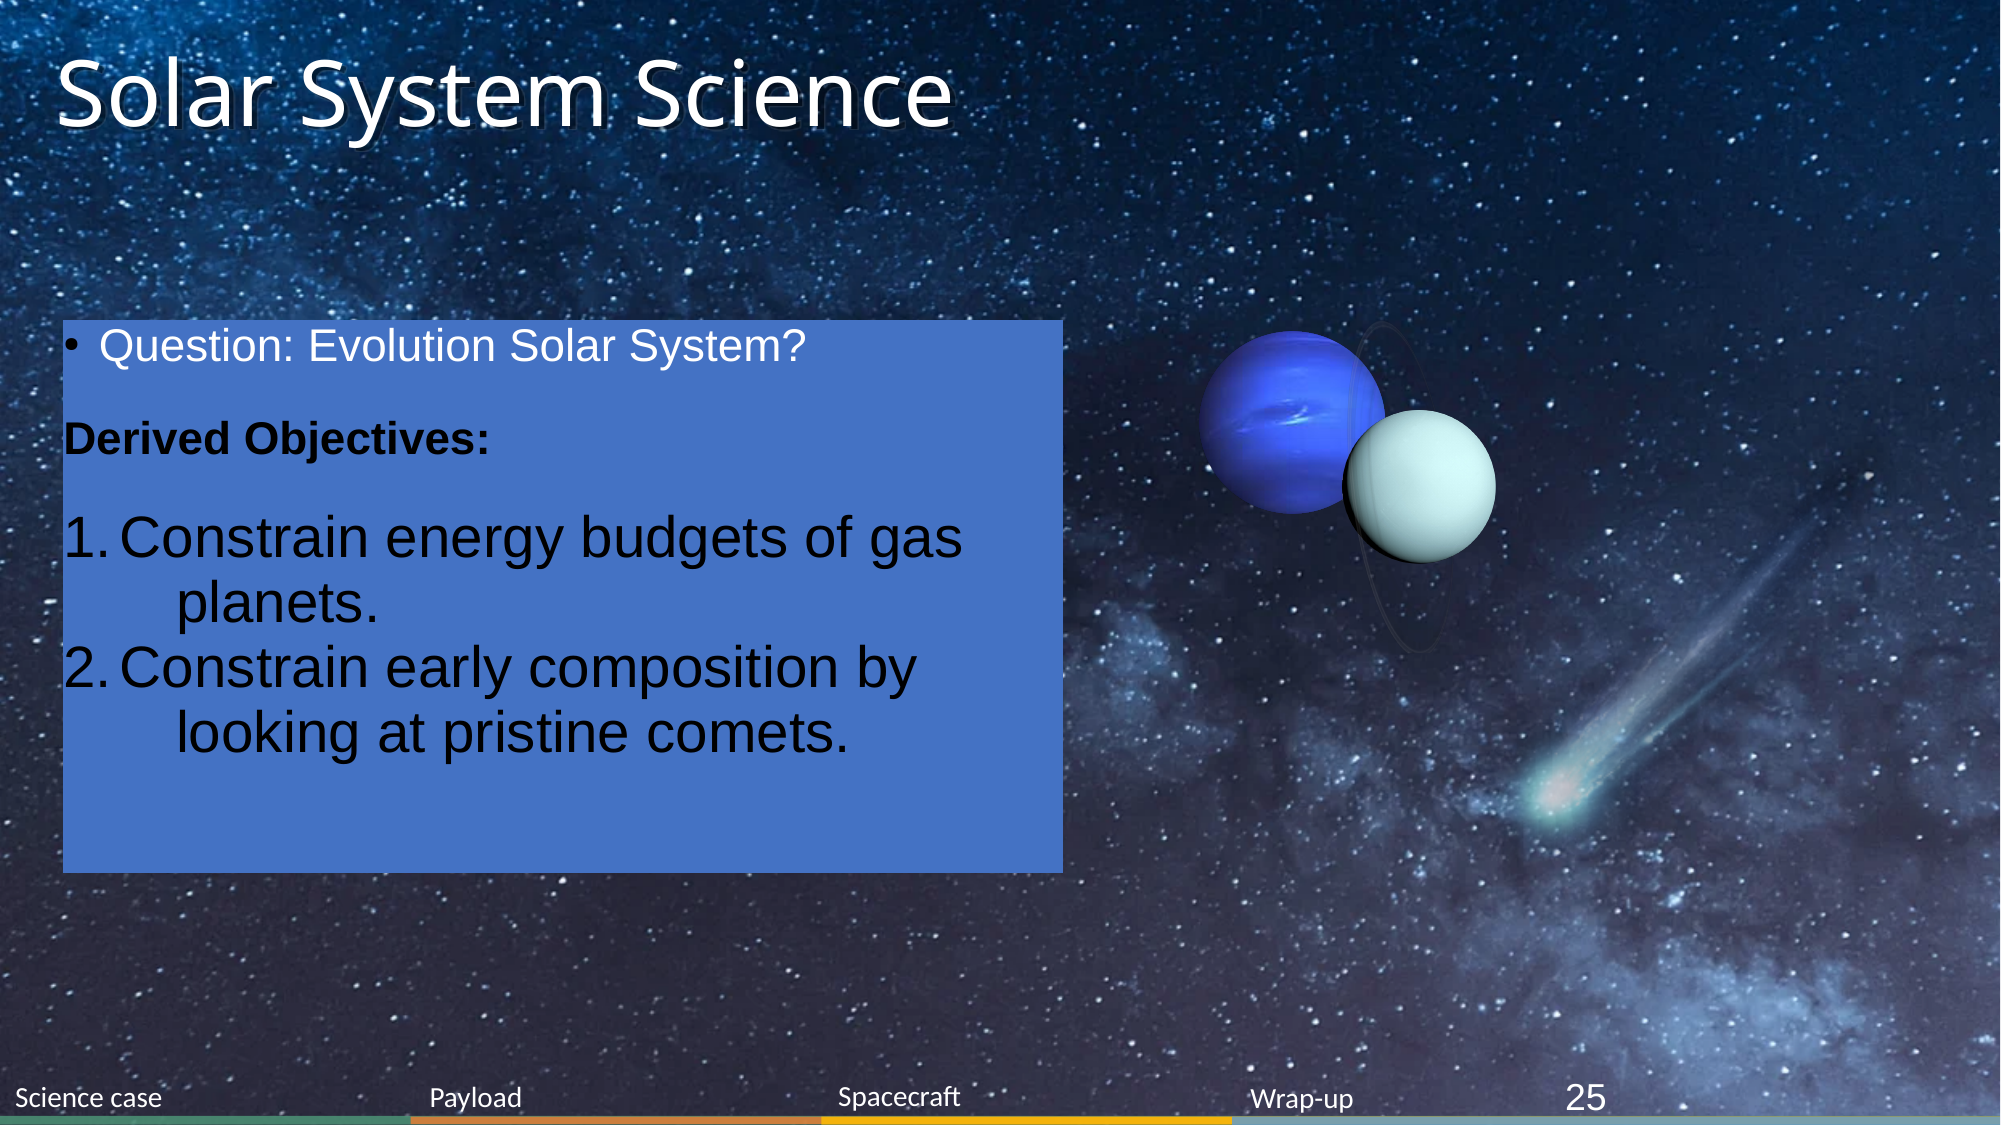

# Solar System Science
| Question: Evolution Solar System? |
| --- |
| Derived Objectives: |
| Constrain energy budgets of gas planets. Constrain early composition by looking at pristine comets. |
25
Spacecraft
Science case
Payload
Wrap-up